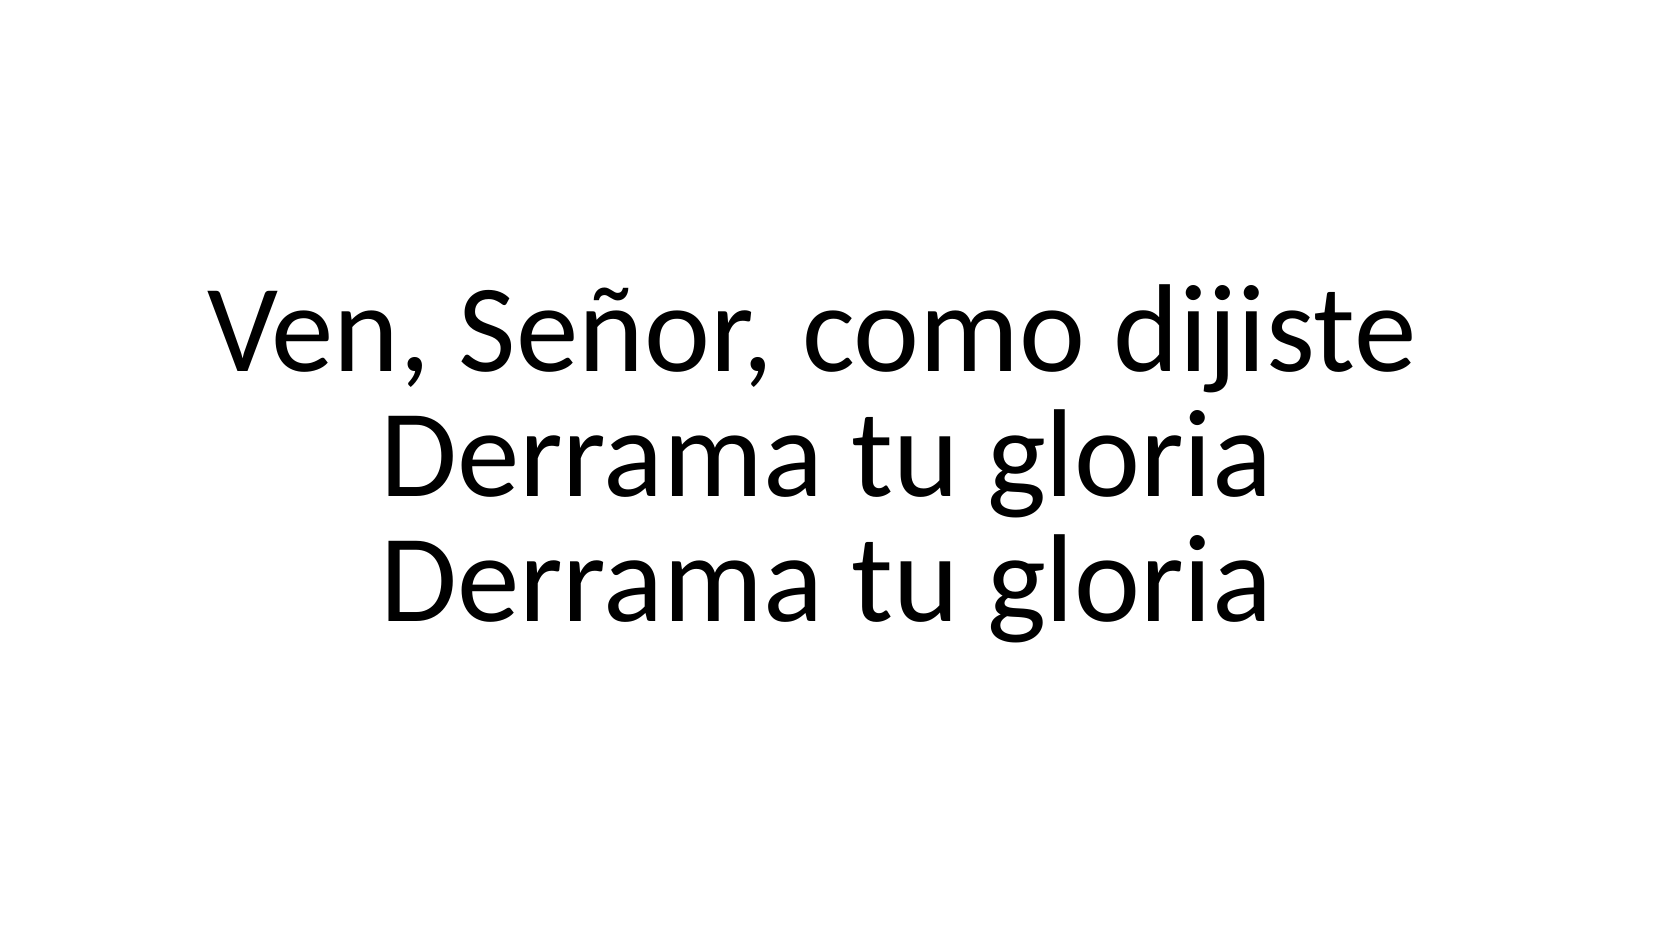

# Ven, Señor, como dijiste Derrama tu gloria Derrama tu gloria